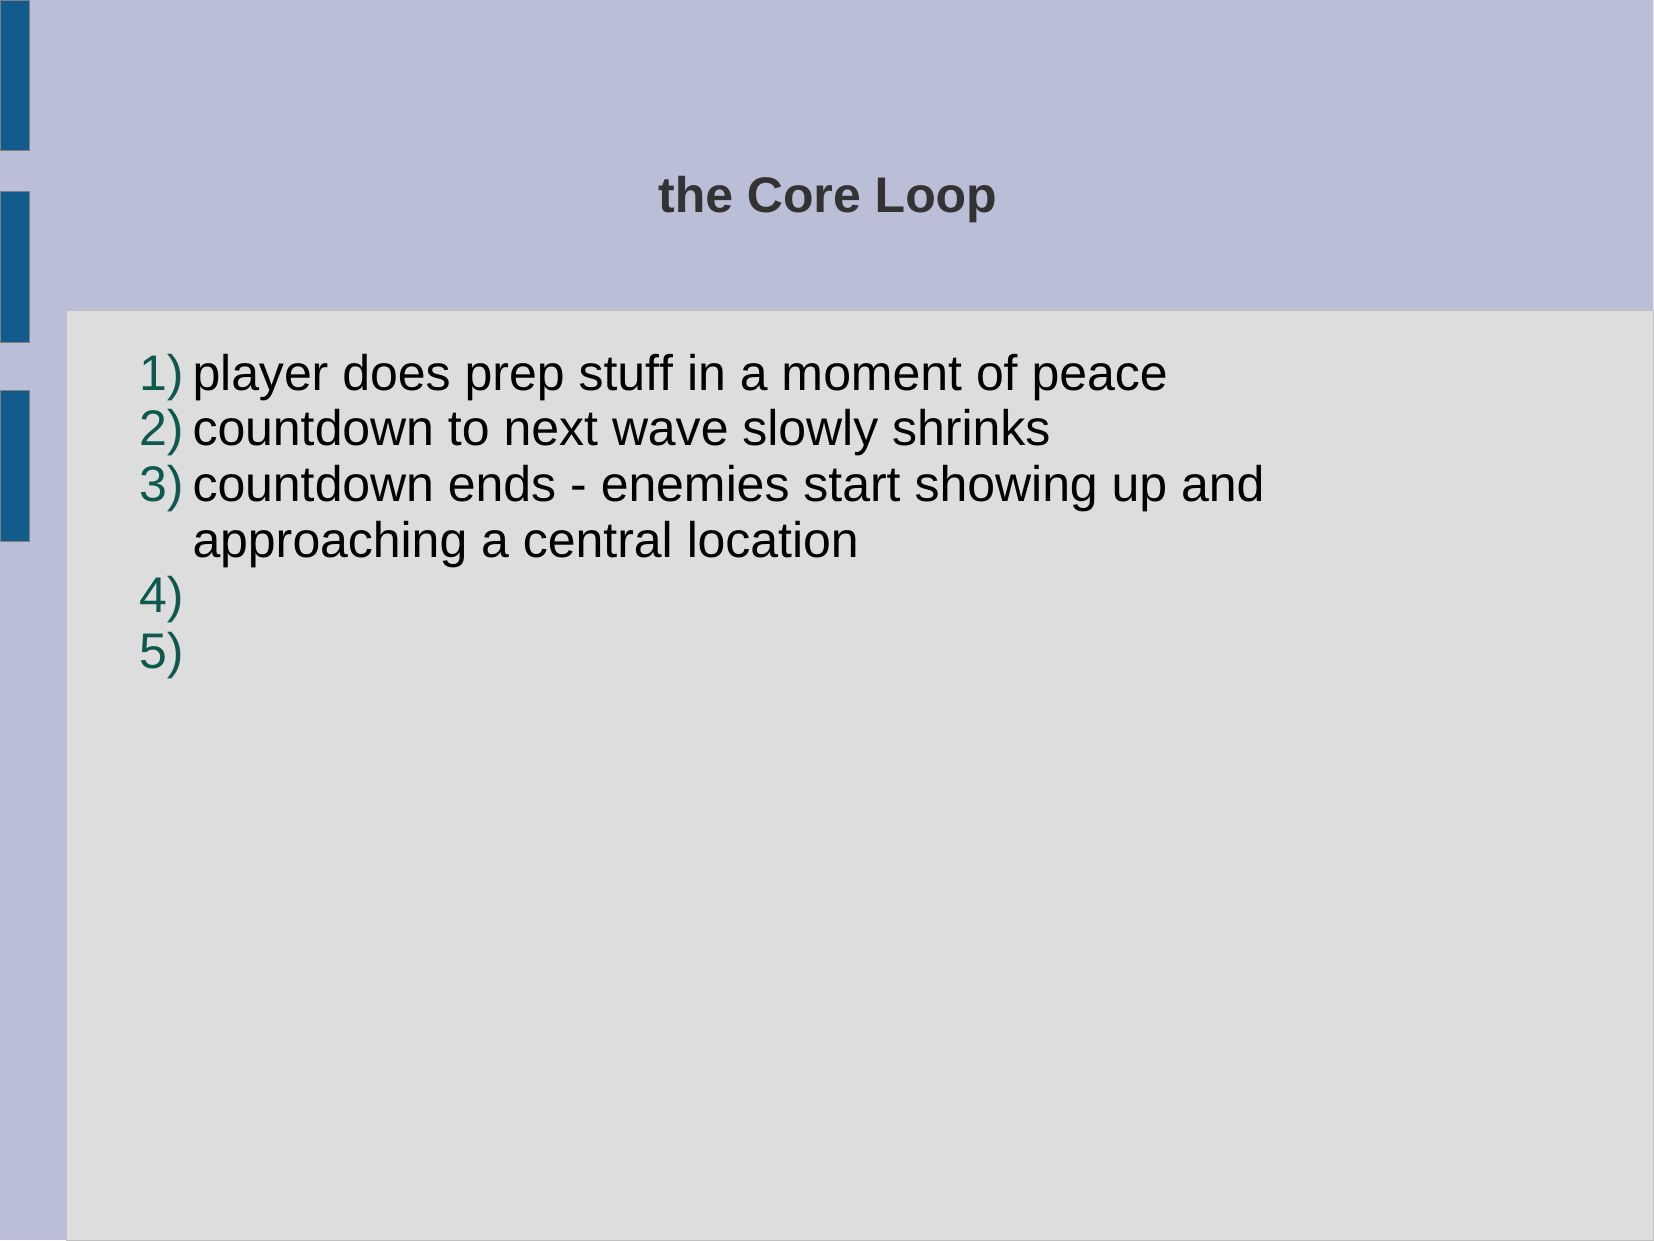

# the Core Loop
player does prep stuff in a moment of peace
countdown to next wave slowly shrinks
countdown ends - enemies start showing up and approaching a central location